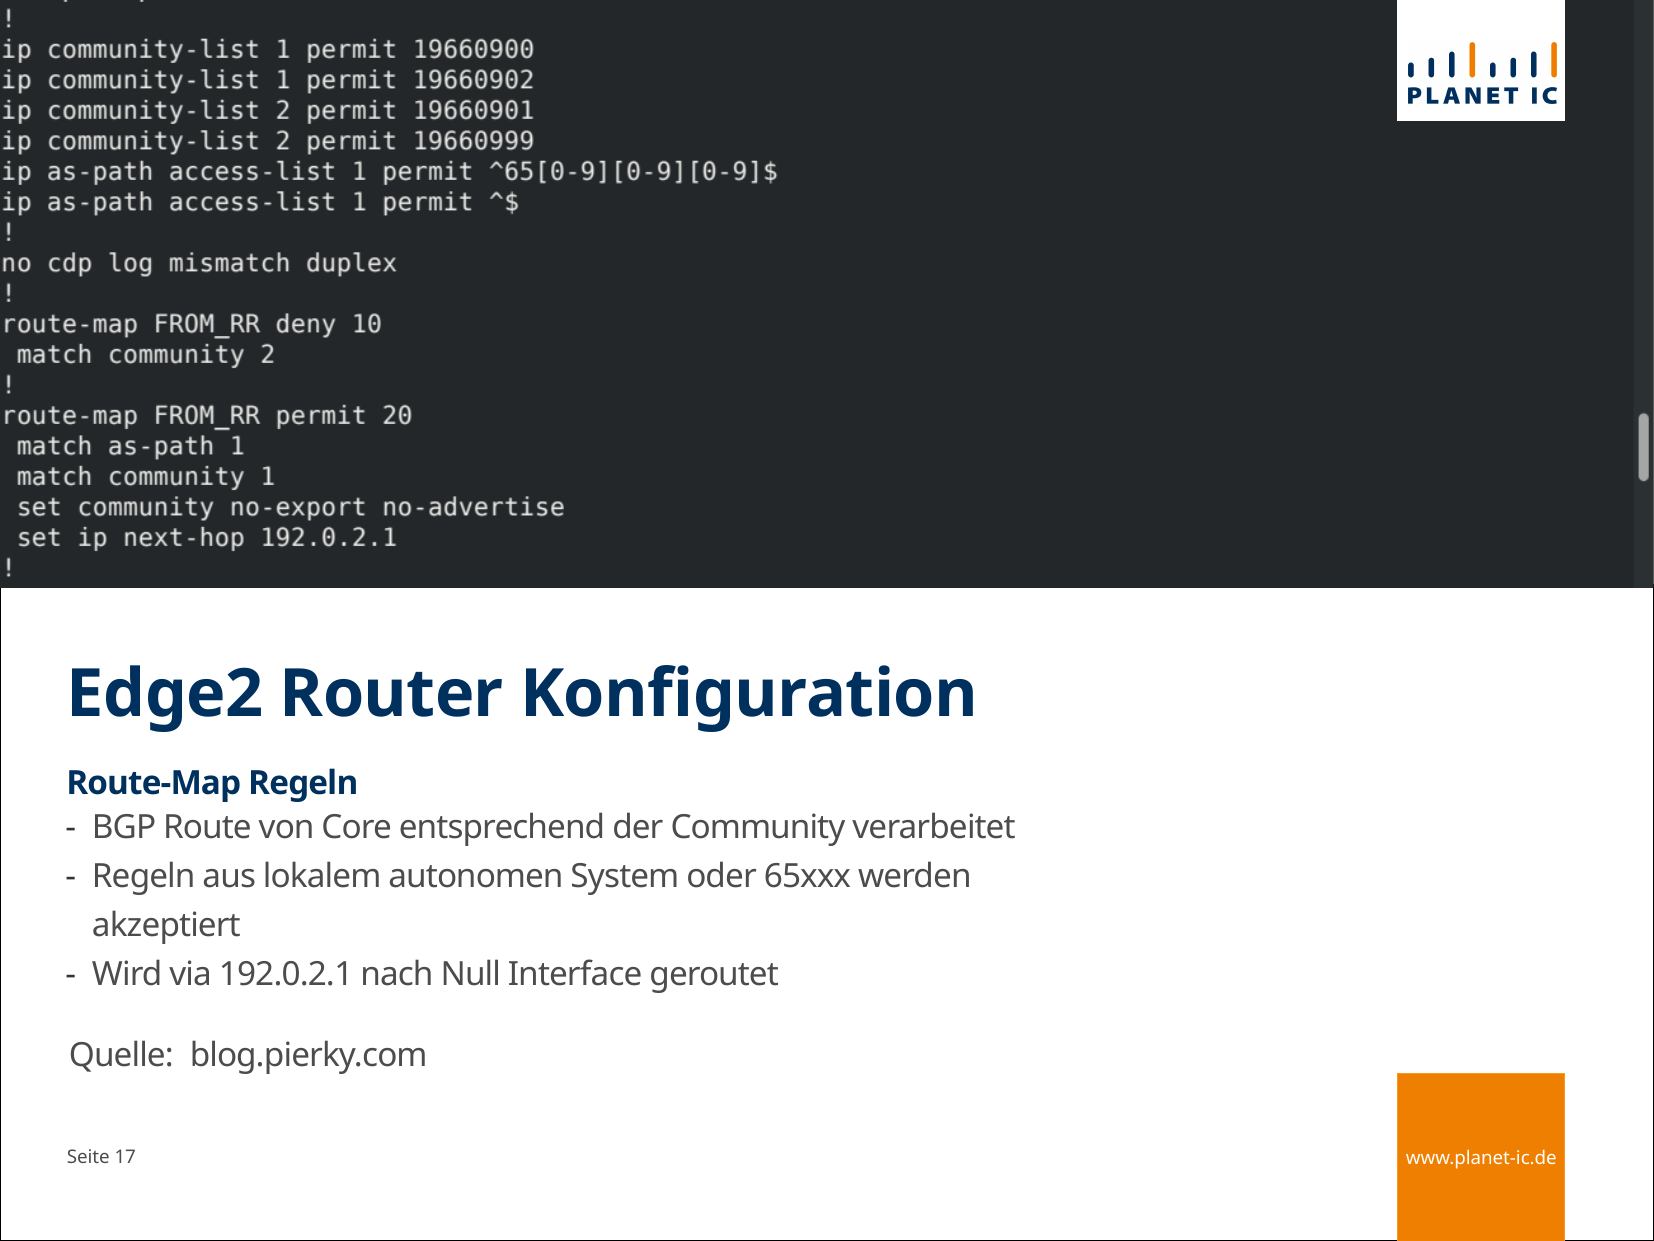

Edge2 Router Konfiguration
Route-Map Regeln
BGP Route von Core entsprechend der Community verarbeitet
Regeln aus lokalem autonomen System oder 65xxx werden akzeptiert
Wird via 192.0.2.1 nach Null Interface geroutet
Quelle: blog.pierky.com